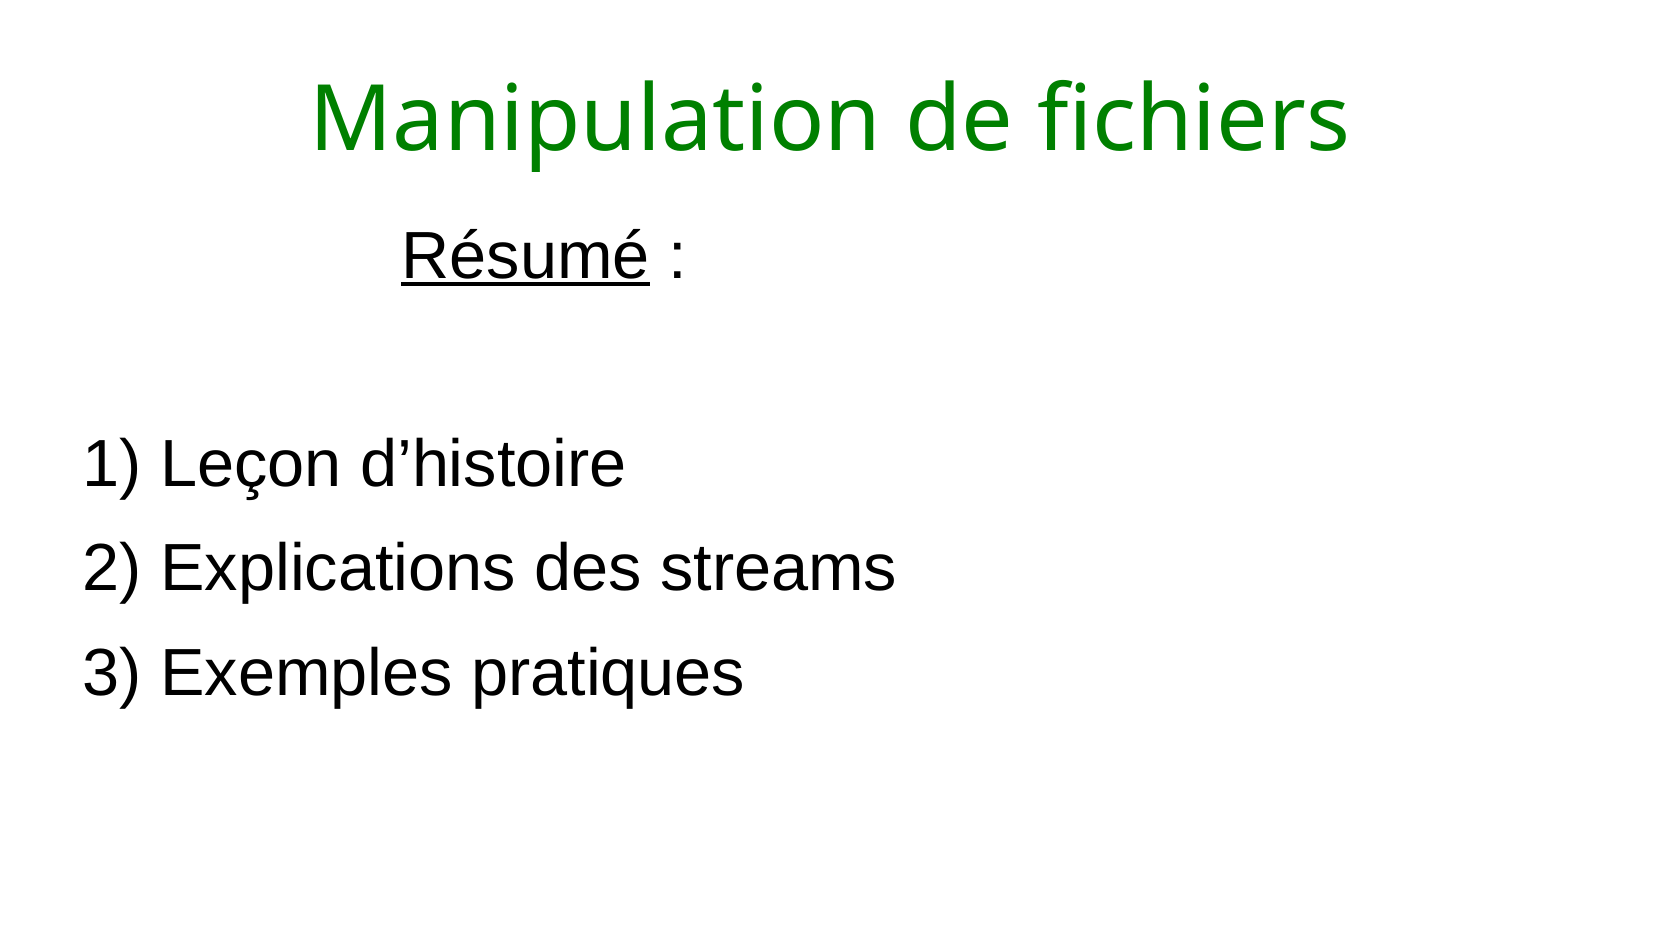

# Manipulation de fichiers
Résumé :
1) Leçon d’histoire
2) Explications des streams
3) Exemples pratiques